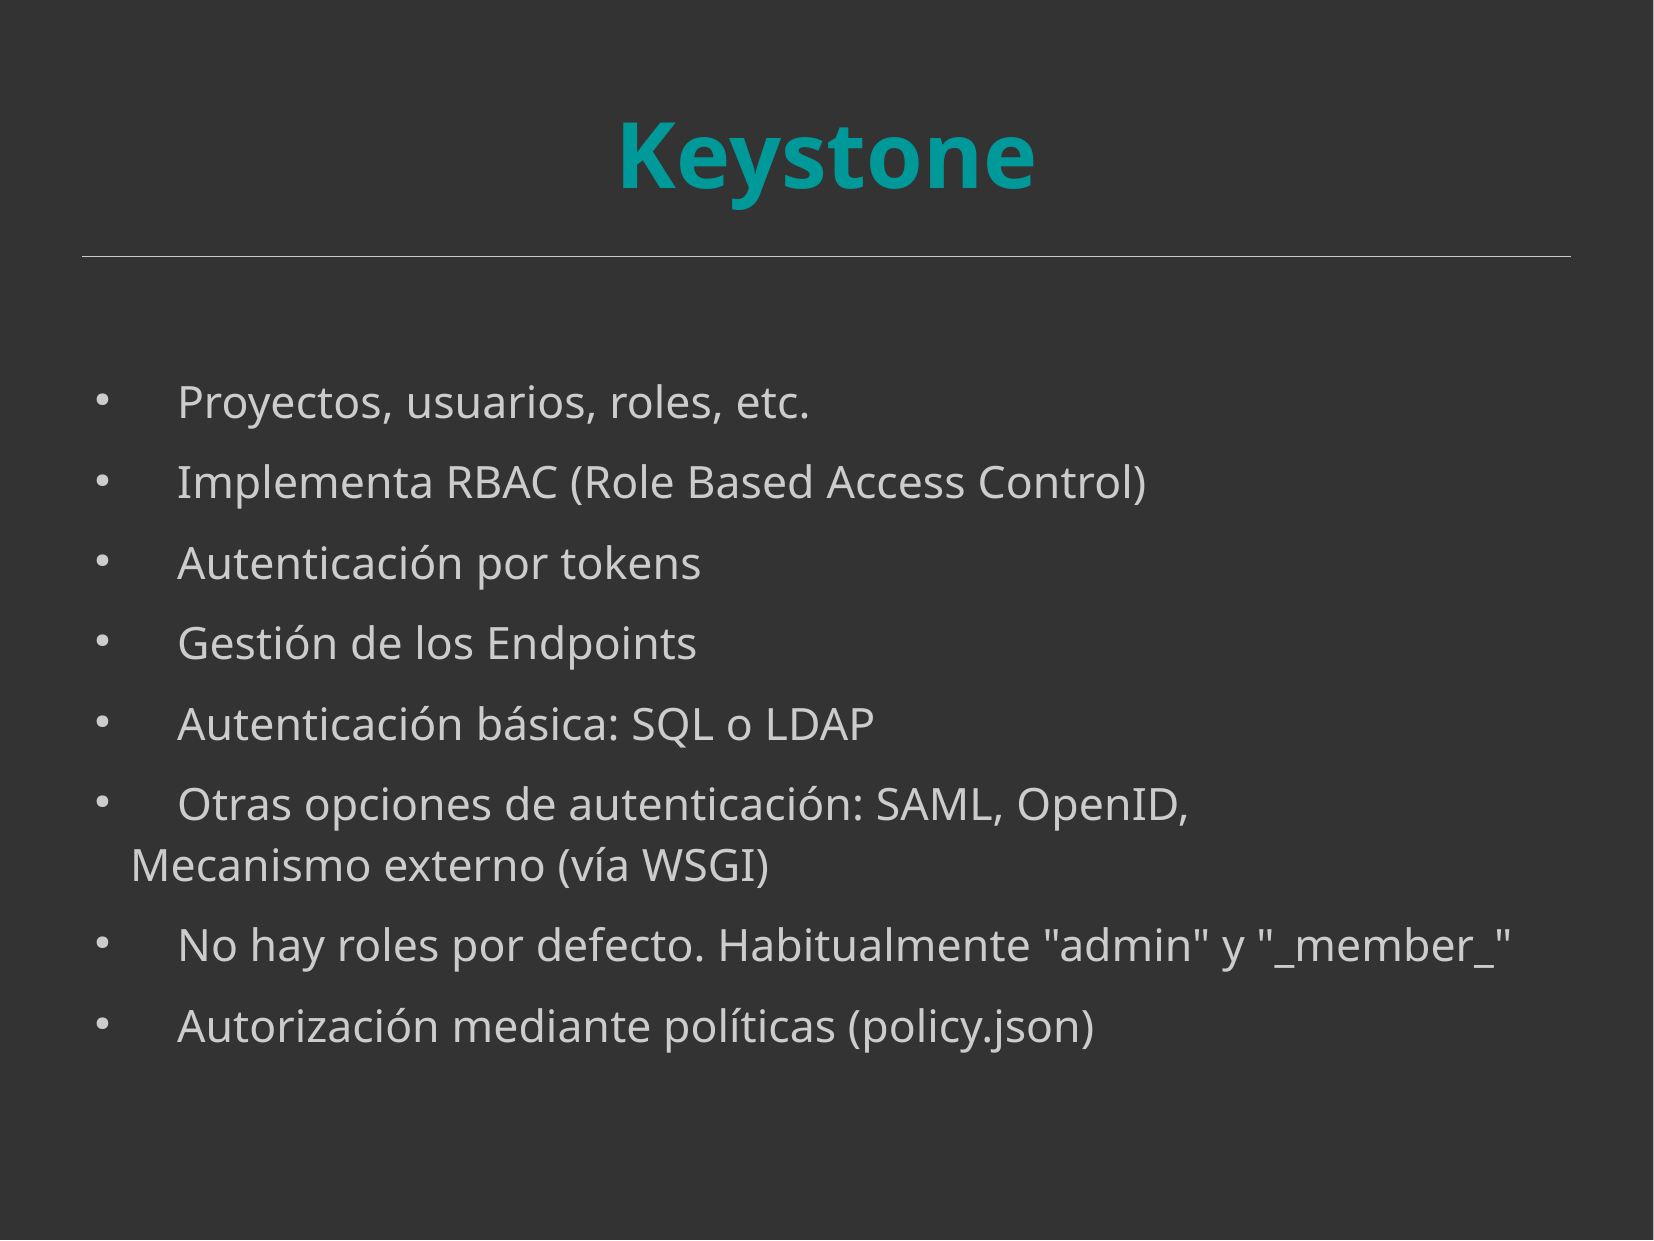

# Keystone
 Proyectos, usuarios, roles, etc.
 Implementa RBAC (Role Based Access Control)
 Autenticación por tokens
 Gestión de los Endpoints
 Autenticación básica: SQL o LDAP
 Otras opciones de autenticación: SAML, OpenID, 						 Mecanismo externo (vía WSGI)
 No hay roles por defecto. Habitualmente "admin" y "_member_"
 Autorización mediante políticas (policy.json)